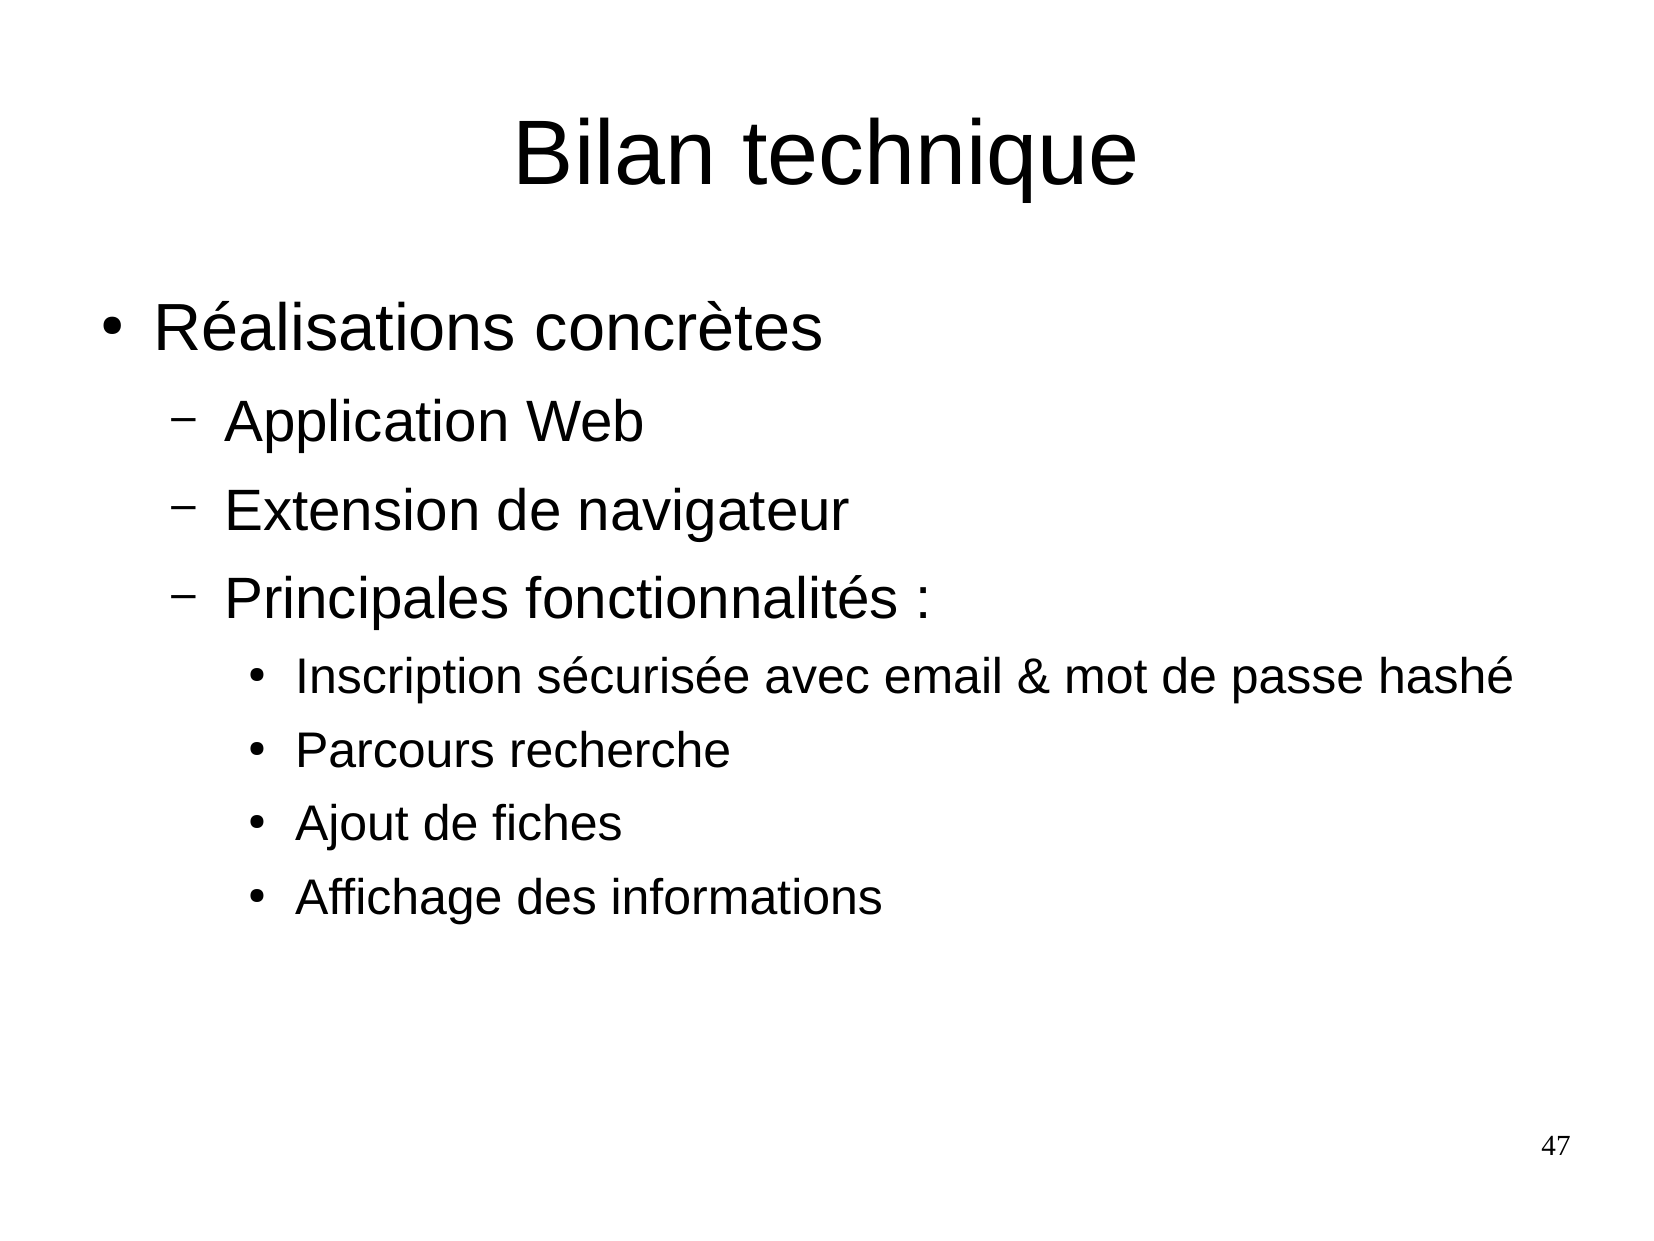

# Bilan technique
Réalisations concrètes
Application Web
Extension de navigateur
Principales fonctionnalités :
Inscription sécurisée avec email & mot de passe hashé
Parcours recherche
Ajout de fiches
Affichage des informations
47